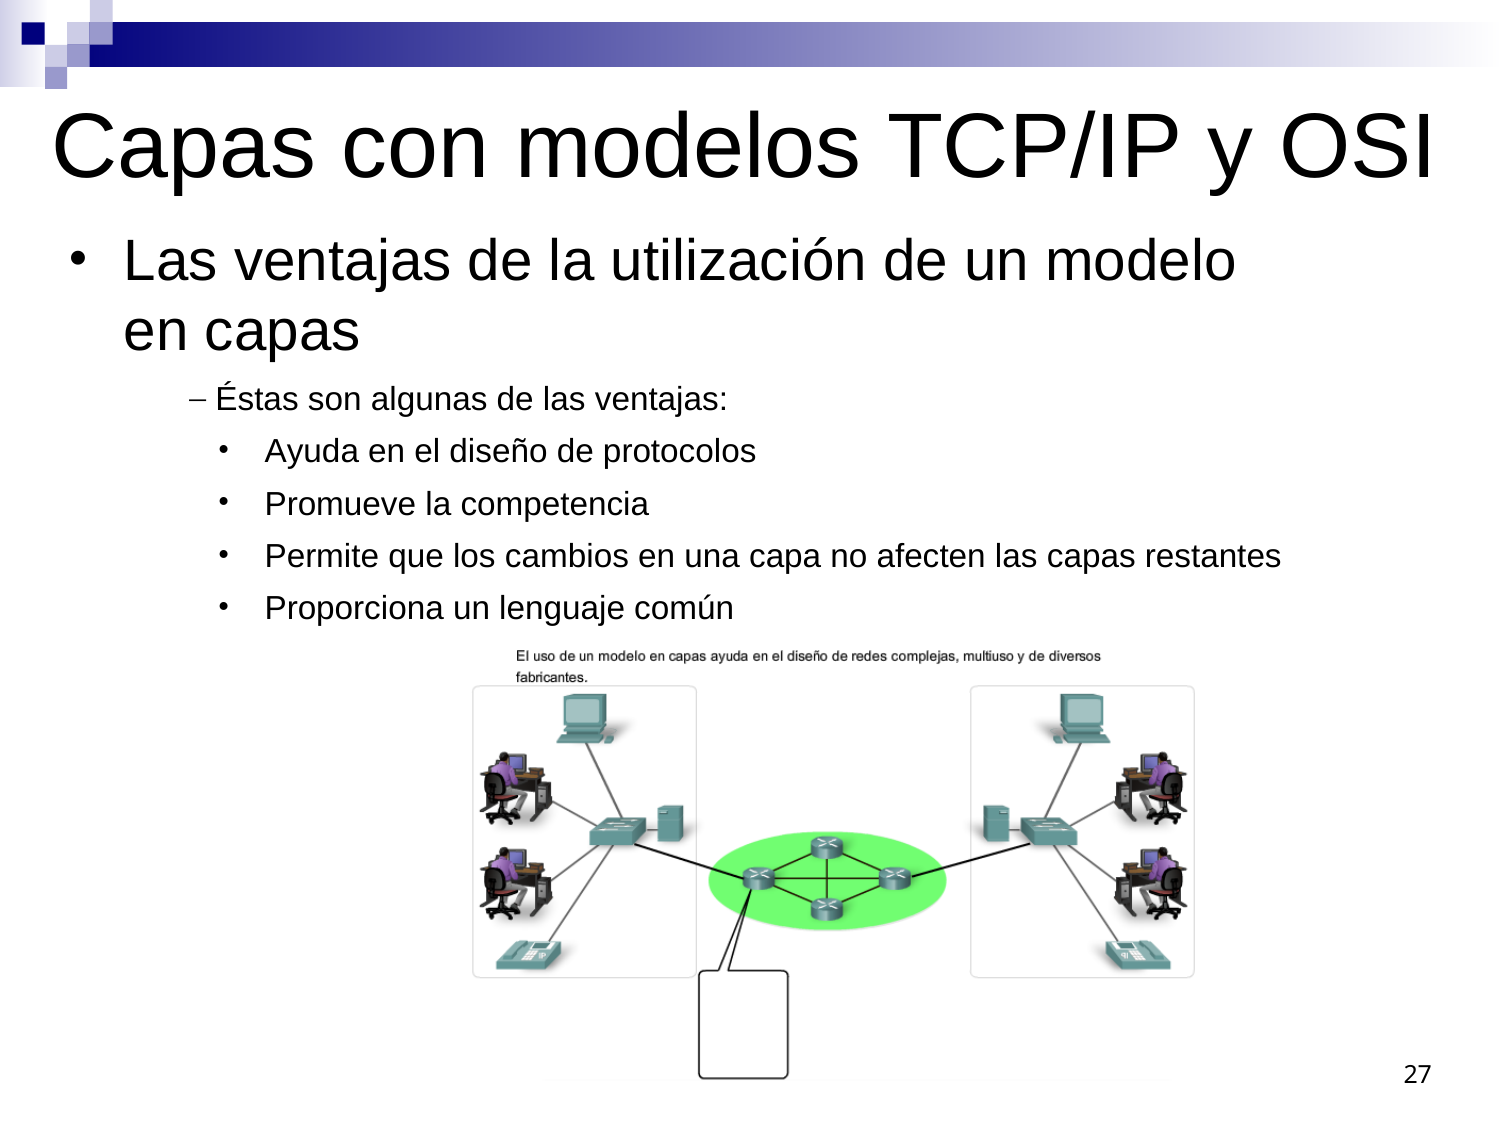

Capas con modelos TCP/IP y OSI
Las ventajas de la utilización de un modelo en capas
 Éstas son algunas de las ventajas:
 Ayuda en el diseño de protocolos
 Promueve la competencia
 Permite que los cambios en una capa no afecten las capas restantes
 Proporciona un lenguaje común